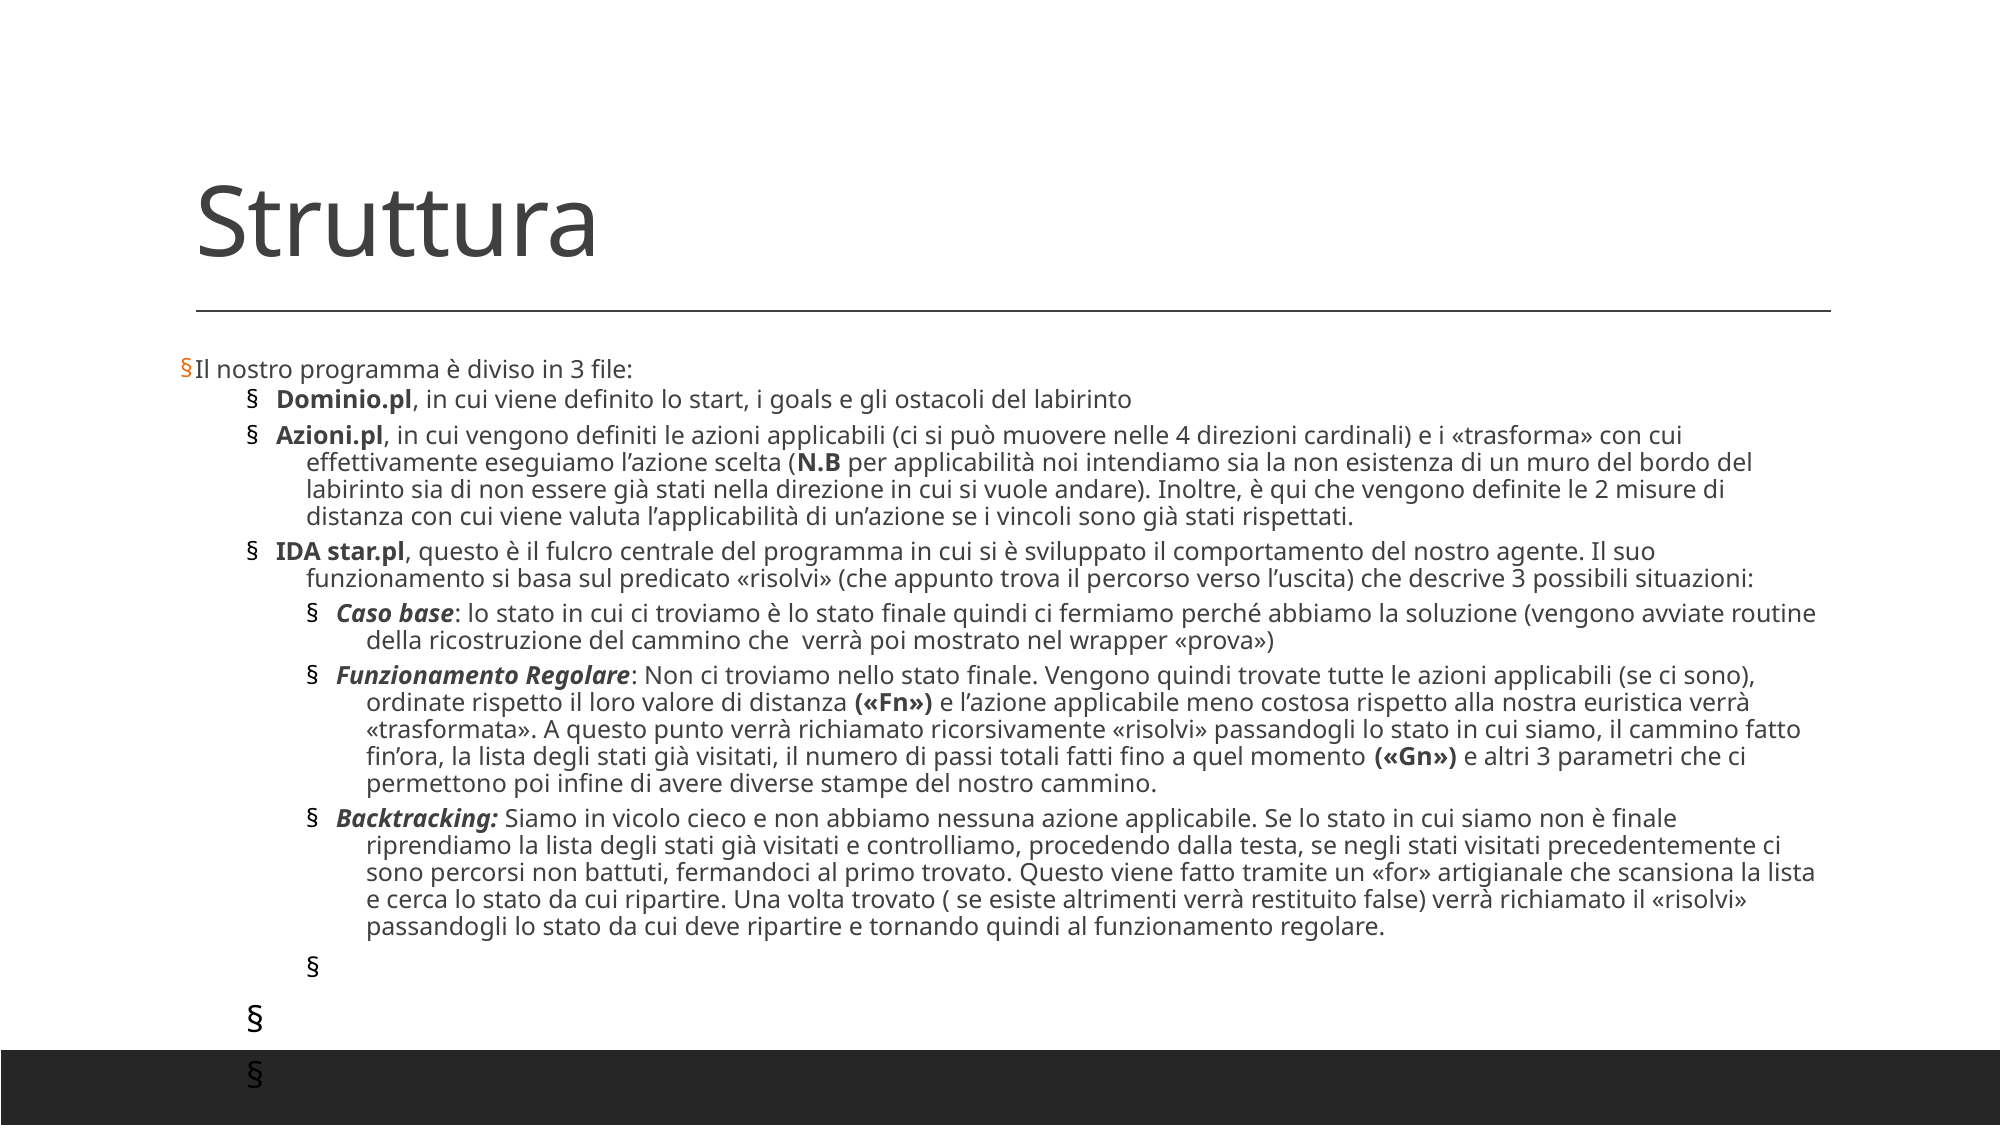

# Struttura
Il nostro programma è diviso in 3 file:
Dominio.pl, in cui viene definito lo start, i goals e gli ostacoli del labirinto
Azioni.pl, in cui vengono definiti le azioni applicabili (ci si può muovere nelle 4 direzioni cardinali) e i «trasforma» con cui effettivamente eseguiamo l’azione scelta (N.B per applicabilità noi intendiamo sia la non esistenza di un muro del bordo del labirinto sia di non essere già stati nella direzione in cui si vuole andare). Inoltre, è qui che vengono definite le 2 misure di distanza con cui viene valuta l’applicabilità di un’azione se i vincoli sono già stati rispettati.
IDA star.pl, questo è il fulcro centrale del programma in cui si è sviluppato il comportamento del nostro agente. Il suo funzionamento si basa sul predicato «risolvi» (che appunto trova il percorso verso l’uscita) che descrive 3 possibili situazioni:
Caso base: lo stato in cui ci troviamo è lo stato finale quindi ci fermiamo perché abbiamo la soluzione (vengono avviate routine della ricostruzione del cammino che verrà poi mostrato nel wrapper «prova»)
Funzionamento Regolare: Non ci troviamo nello stato finale. Vengono quindi trovate tutte le azioni applicabili (se ci sono), ordinate rispetto il loro valore di distanza («Fn») e l’azione applicabile meno costosa rispetto alla nostra euristica verrà «trasformata». A questo punto verrà richiamato ricorsivamente «risolvi» passandogli lo stato in cui siamo, il cammino fatto fin’ora, la lista degli stati già visitati, il numero di passi totali fatti fino a quel momento («Gn») e altri 3 parametri che ci permettono poi infine di avere diverse stampe del nostro cammino.
Backtracking: Siamo in vicolo cieco e non abbiamo nessuna azione applicabile. Se lo stato in cui siamo non è finale riprendiamo la lista degli stati già visitati e controlliamo, procedendo dalla testa, se negli stati visitati precedentemente ci sono percorsi non battuti, fermandoci al primo trovato. Questo viene fatto tramite un «for» artigianale che scansiona la lista e cerca lo stato da cui ripartire. Una volta trovato ( se esiste altrimenti verrà restituito false) verrà richiamato il «risolvi» passandogli lo stato da cui deve ripartire e tornando quindi al funzionamento regolare.